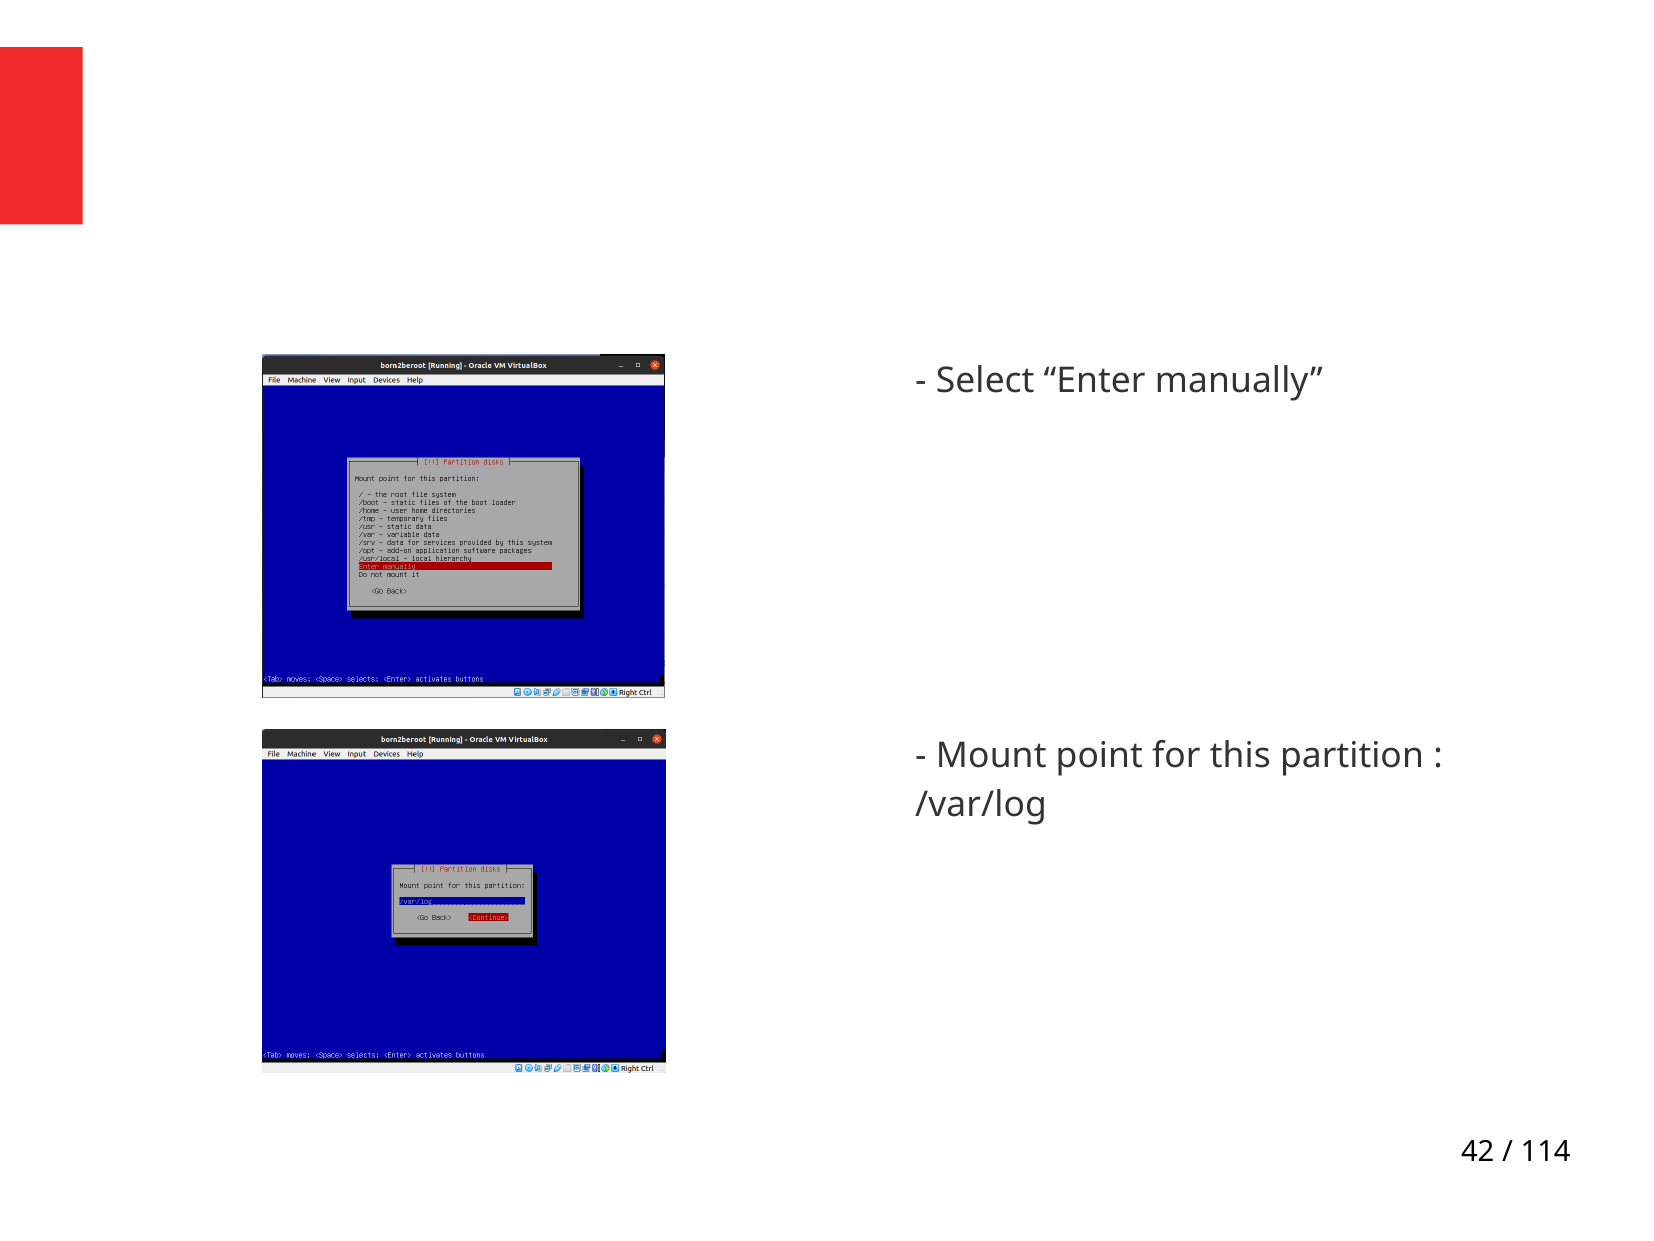

# - Select “Enter manually”
- Mount point for this partition : /var/log
42